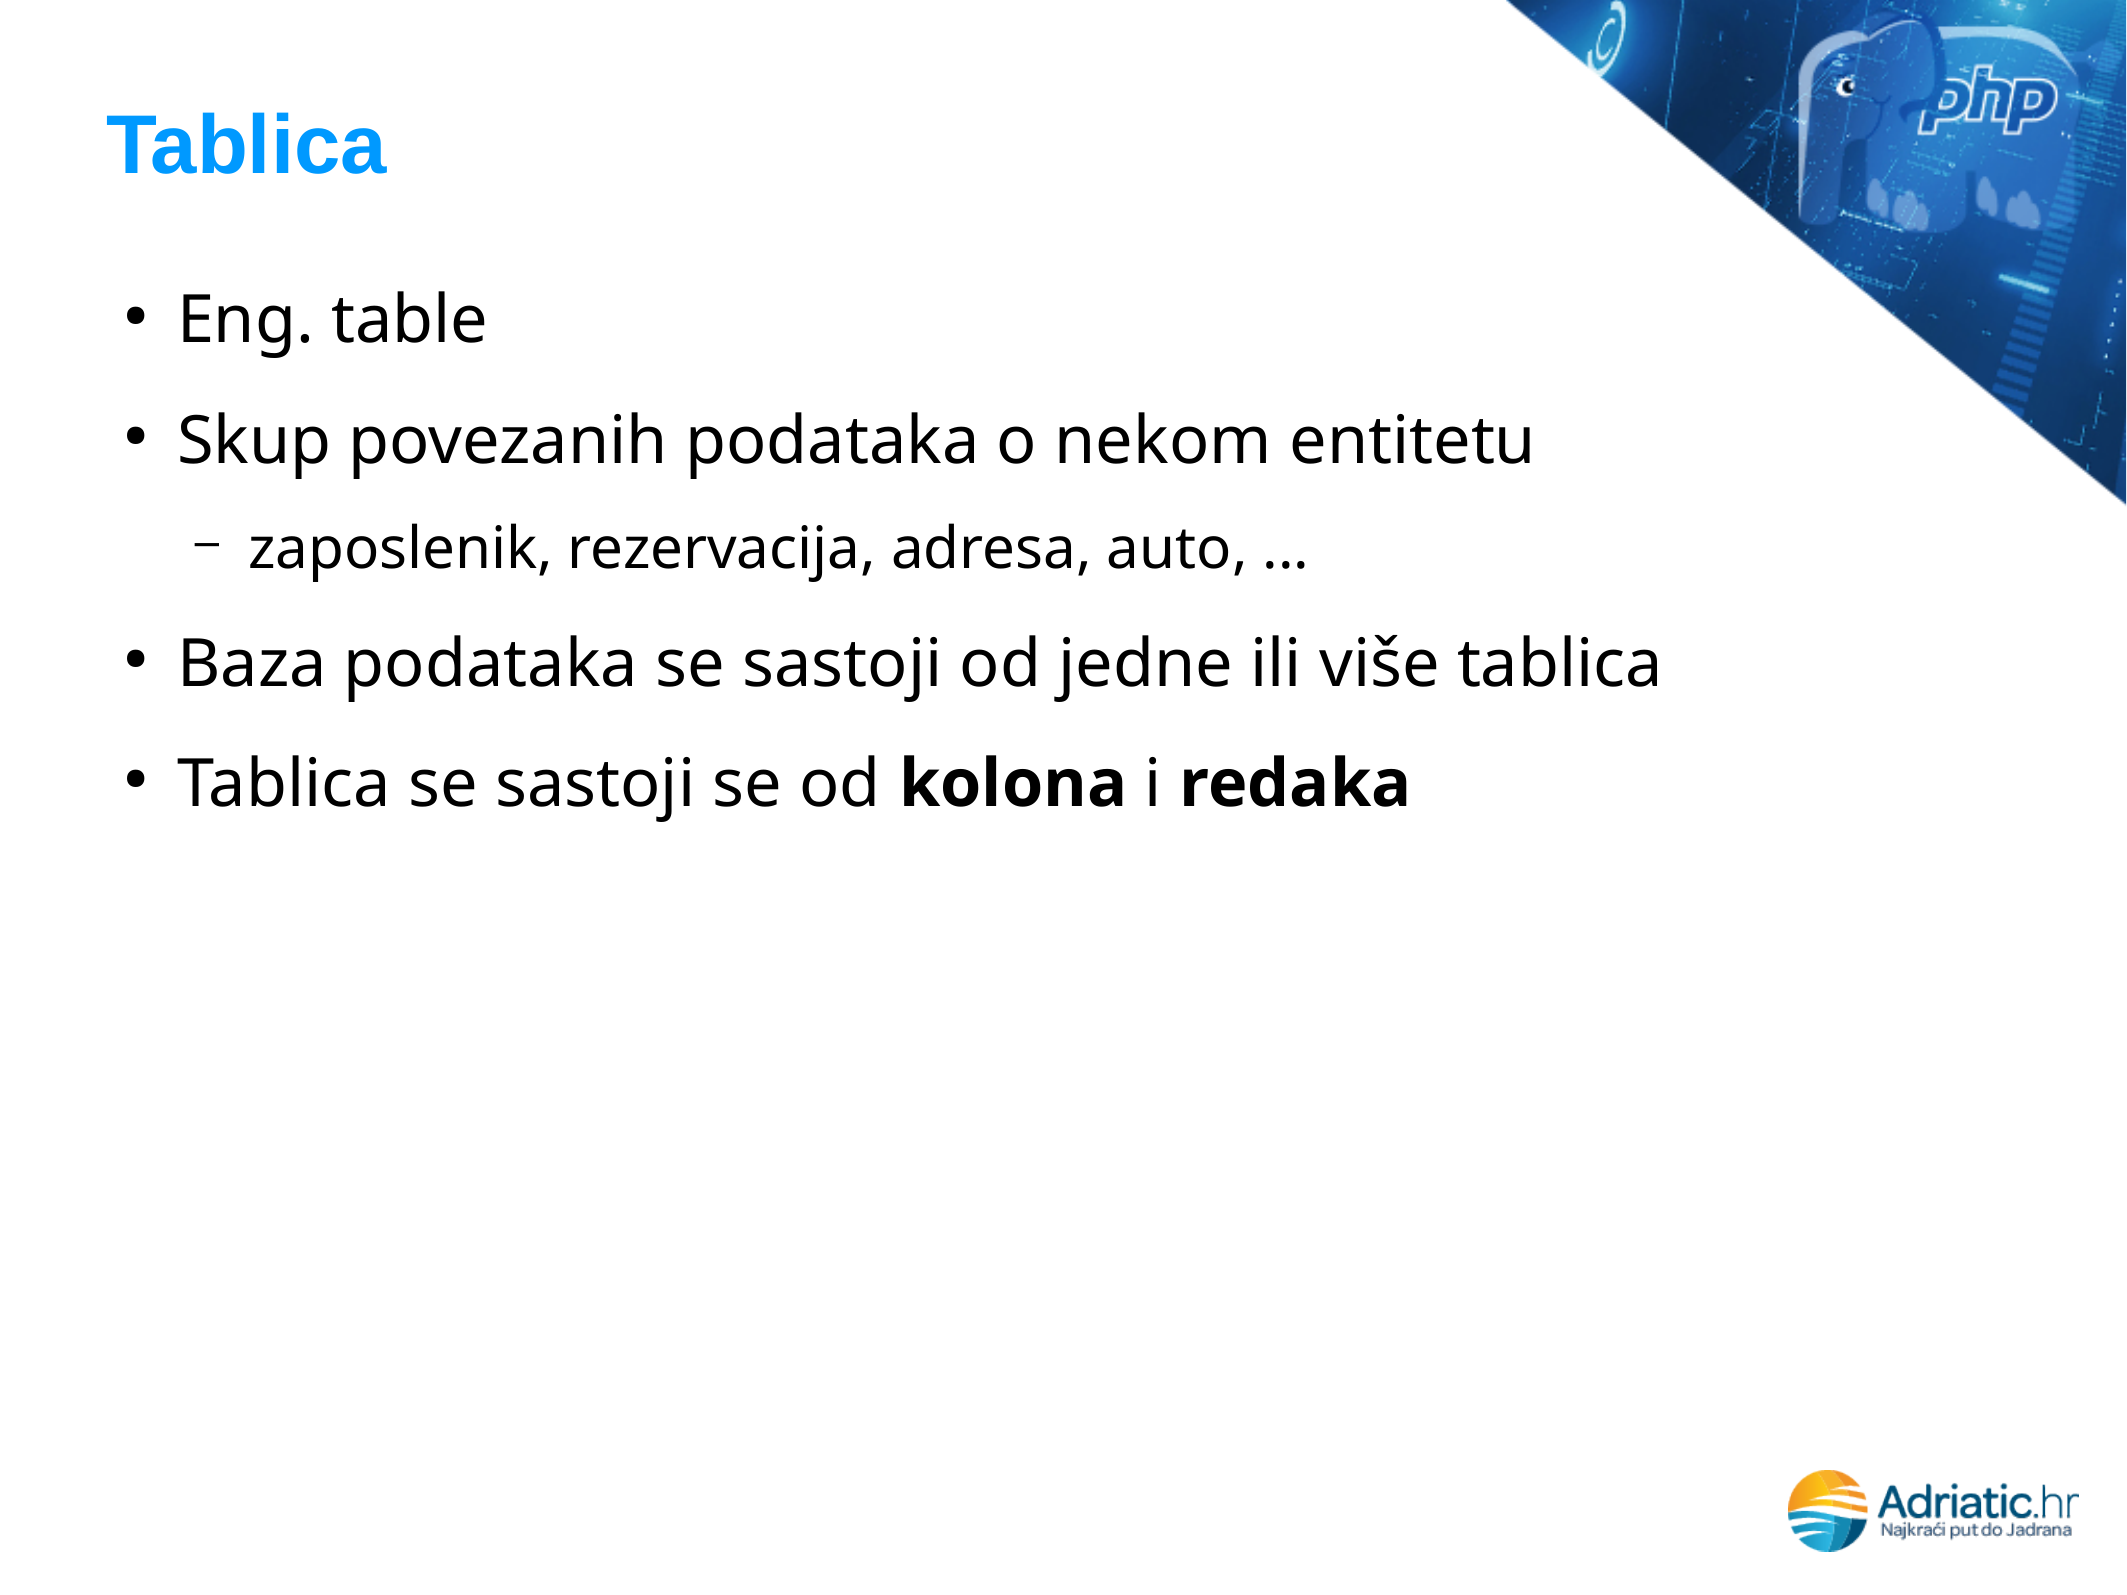

# Tablica
Eng. table
Skup povezanih podataka o nekom entitetu
zaposlenik, rezervacija, adresa, auto, ...
Baza podataka se sastoji od jedne ili više tablica
Tablica se sastoji se od kolona i redaka